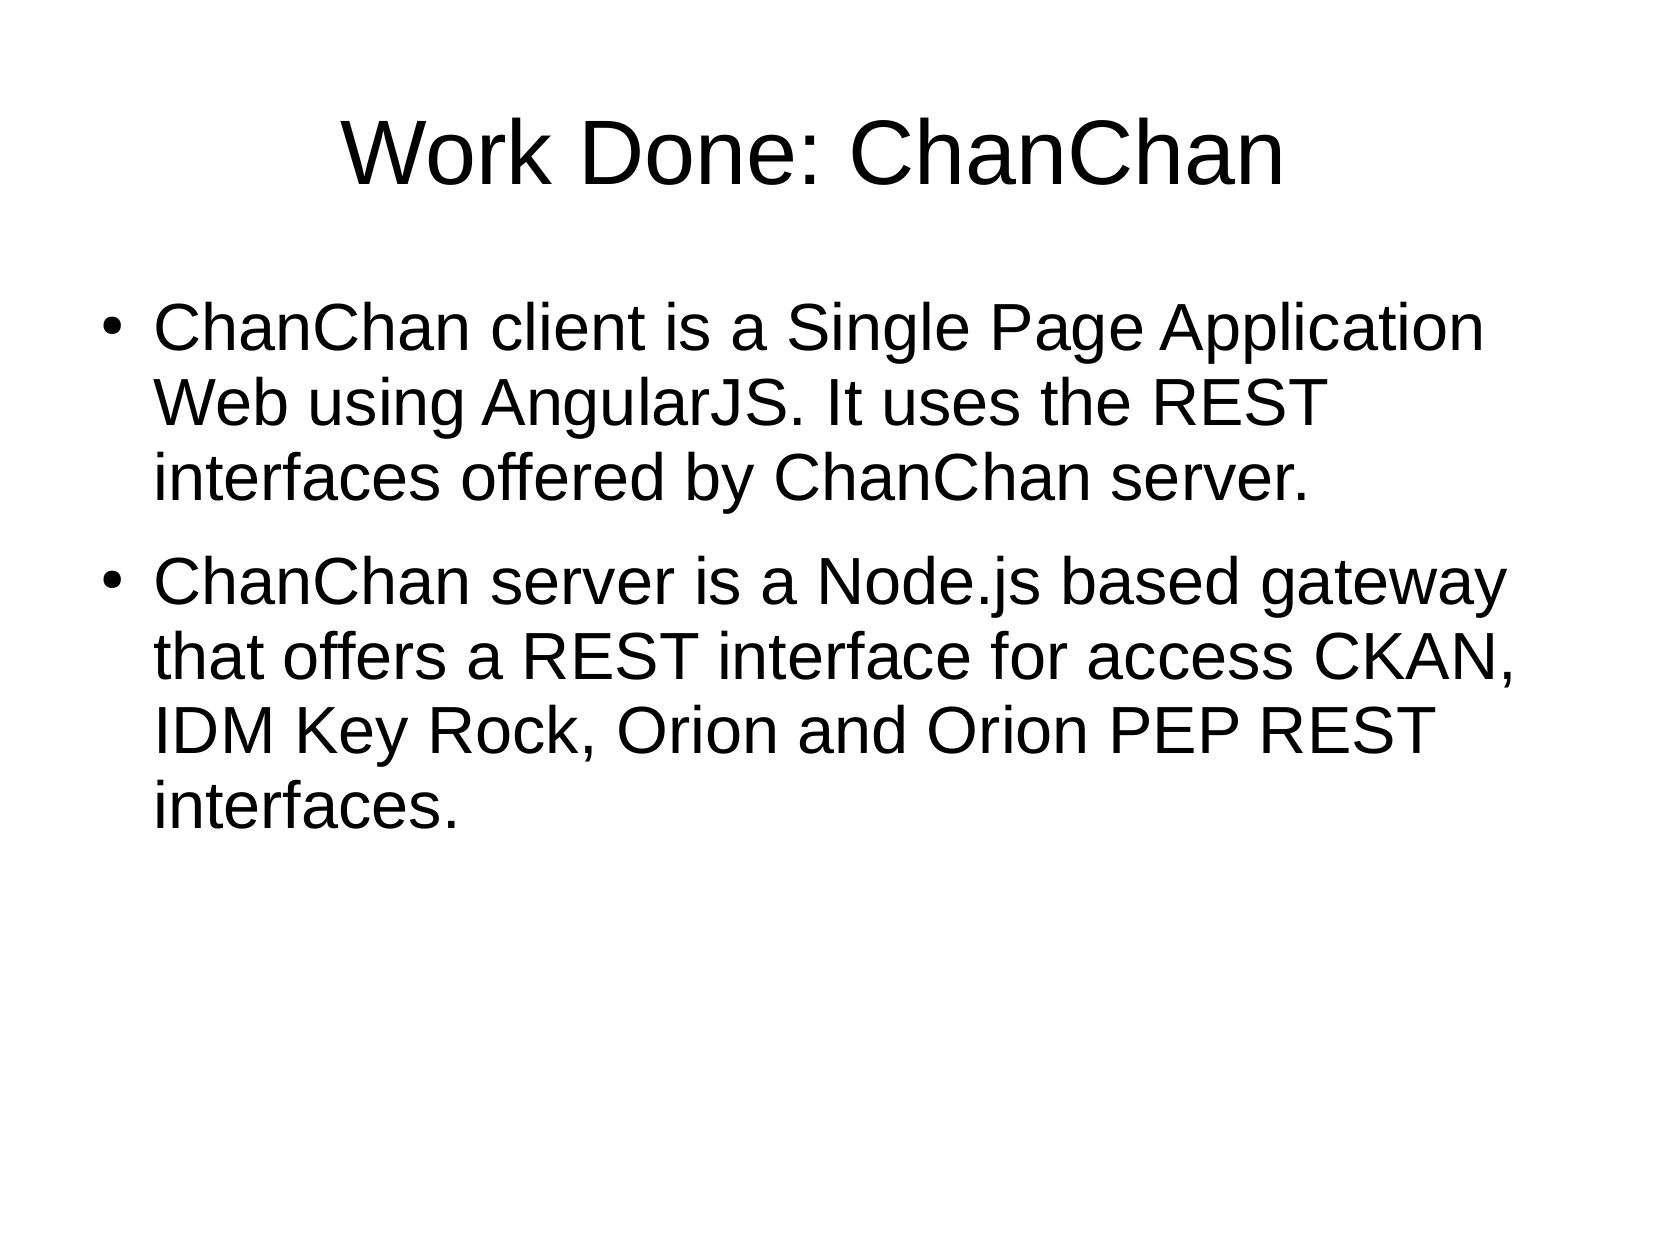

# Work Done: ChanChan
ChanChan client is a Single Page Application Web using AngularJS. It uses the REST interfaces offered by ChanChan server.
ChanChan server is a Node.js based gateway that offers a REST interface for access CKAN, IDM Key Rock, Orion and Orion PEP REST interfaces.